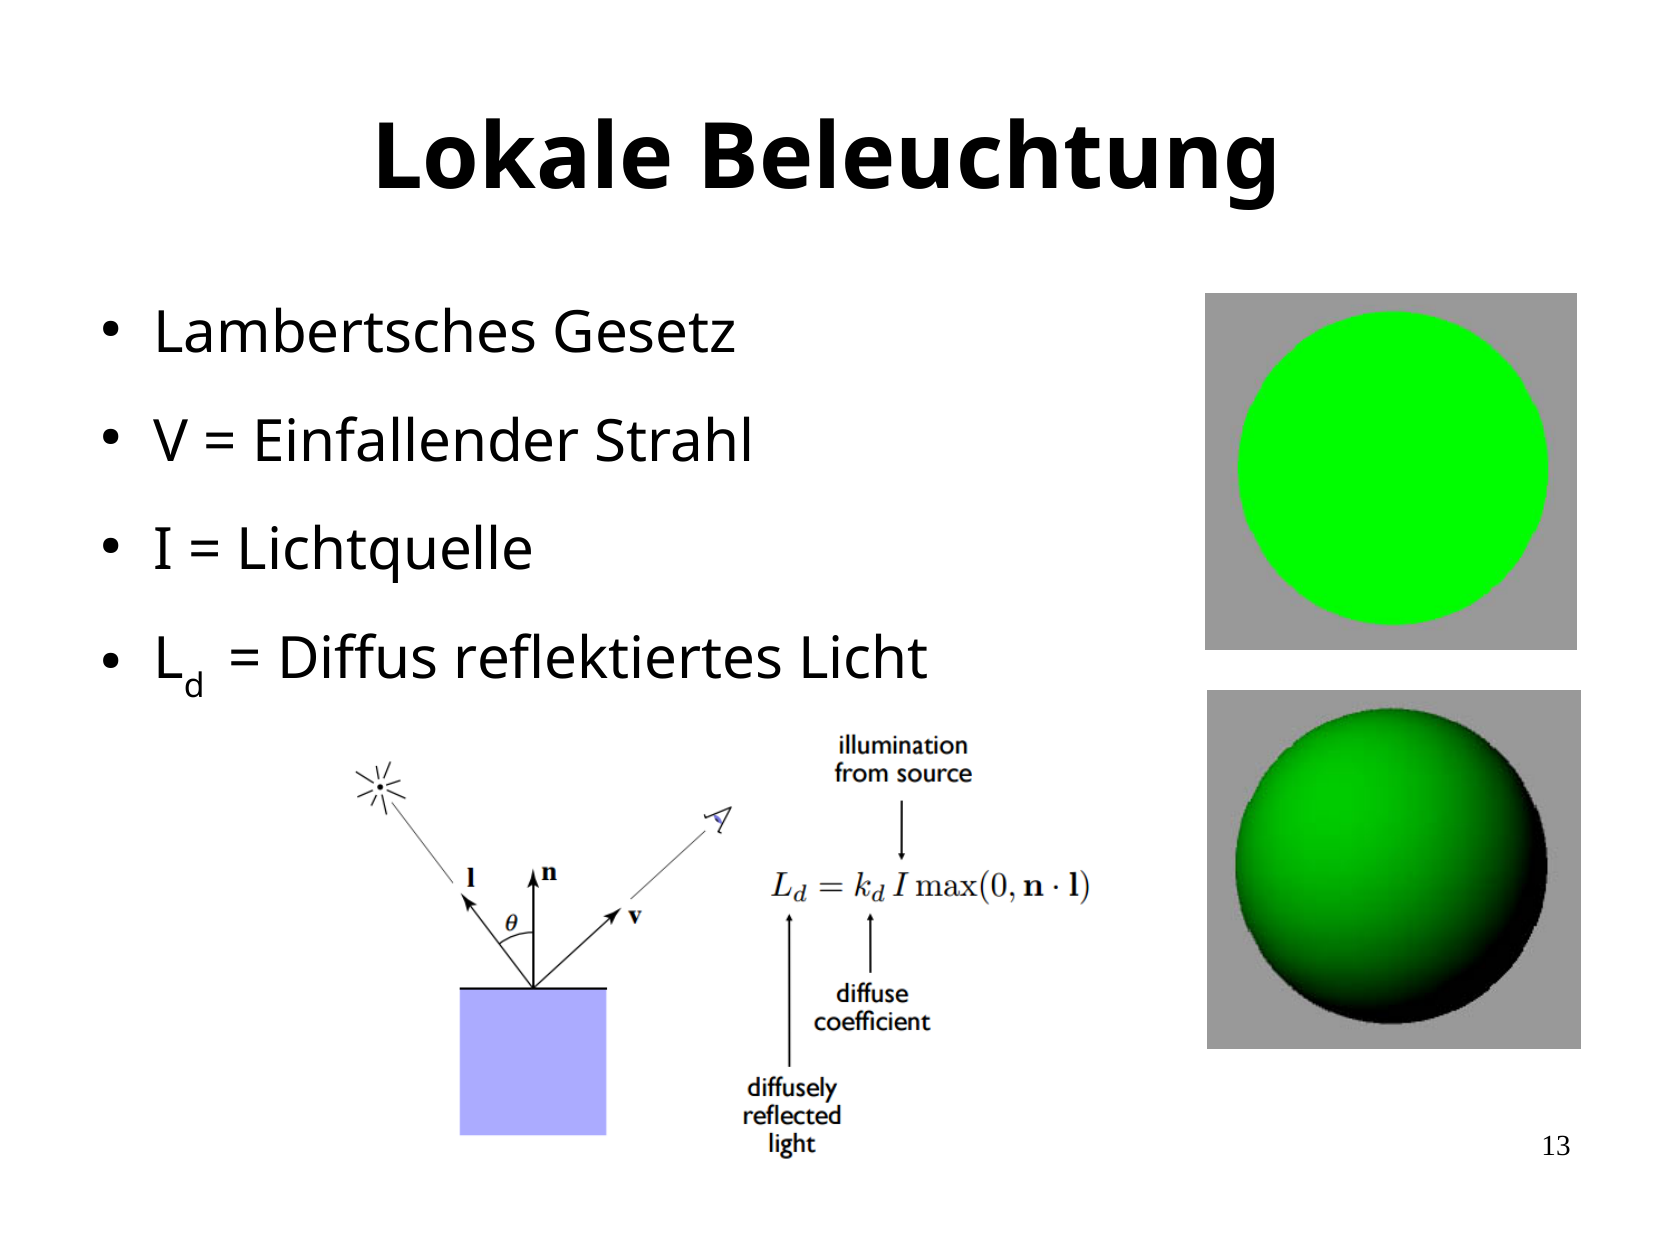

# Lokale Beleuchtung
Lambertsches Gesetz
V = Einfallender Strahl
I = Lichtquelle
Ld = Diffus reflektiertes Licht
13